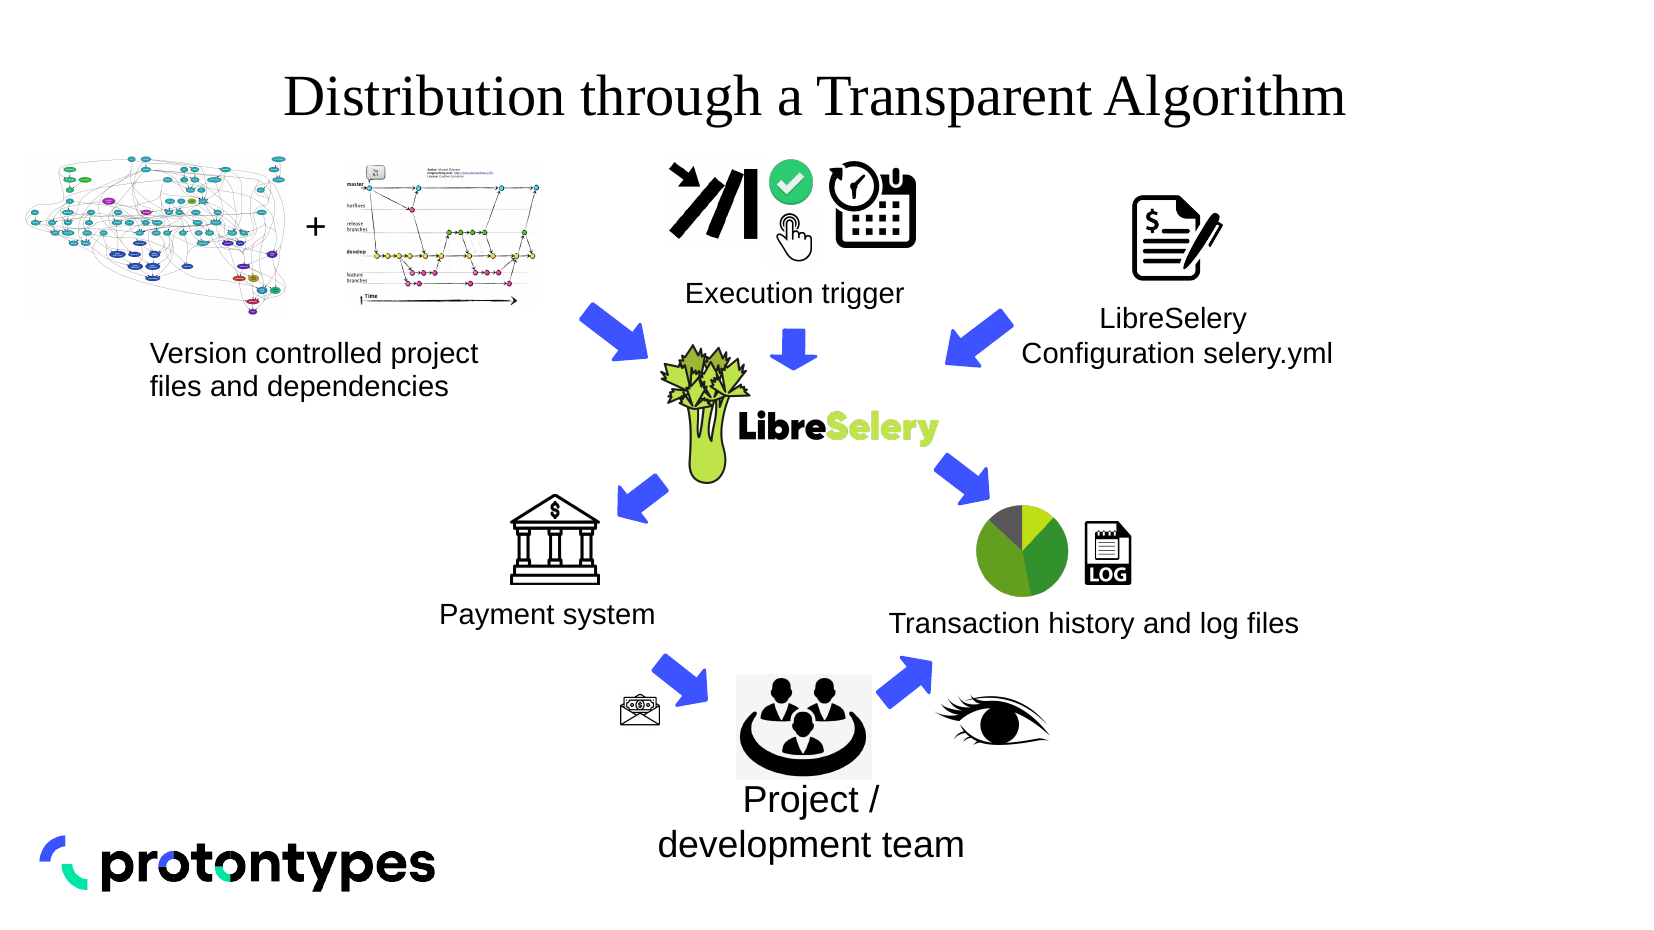

Distribution through a Transparent Algorithm
LibreSelery
Configuration selery.yml
+
Execution trigger
Version controlled project
files and dependencies
Payment system
Transaction history and log files
Project / development team